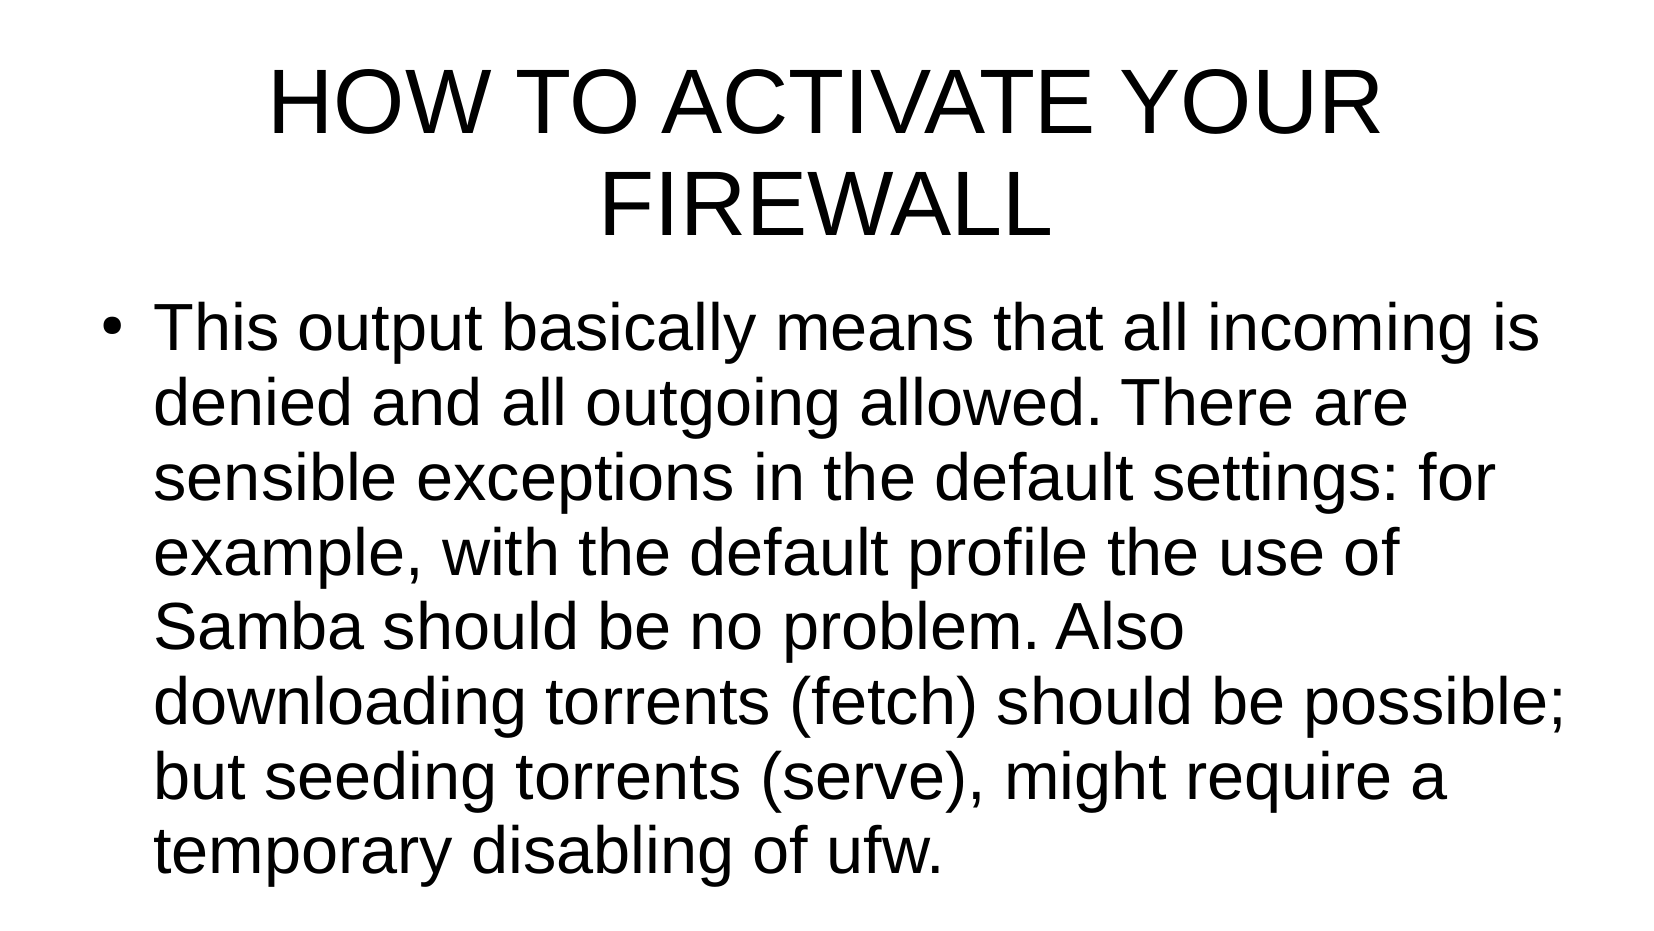

# HOW TO ACTIVATE YOUR FIREWALL
This output basically means that all incoming is denied and all outgoing allowed. There are sensible exceptions in the default settings: for example, with the default profile the use of Samba should be no problem. Also downloading torrents (fetch) should be possible; but seeding torrents (serve), might require a temporary disabling of ufw.